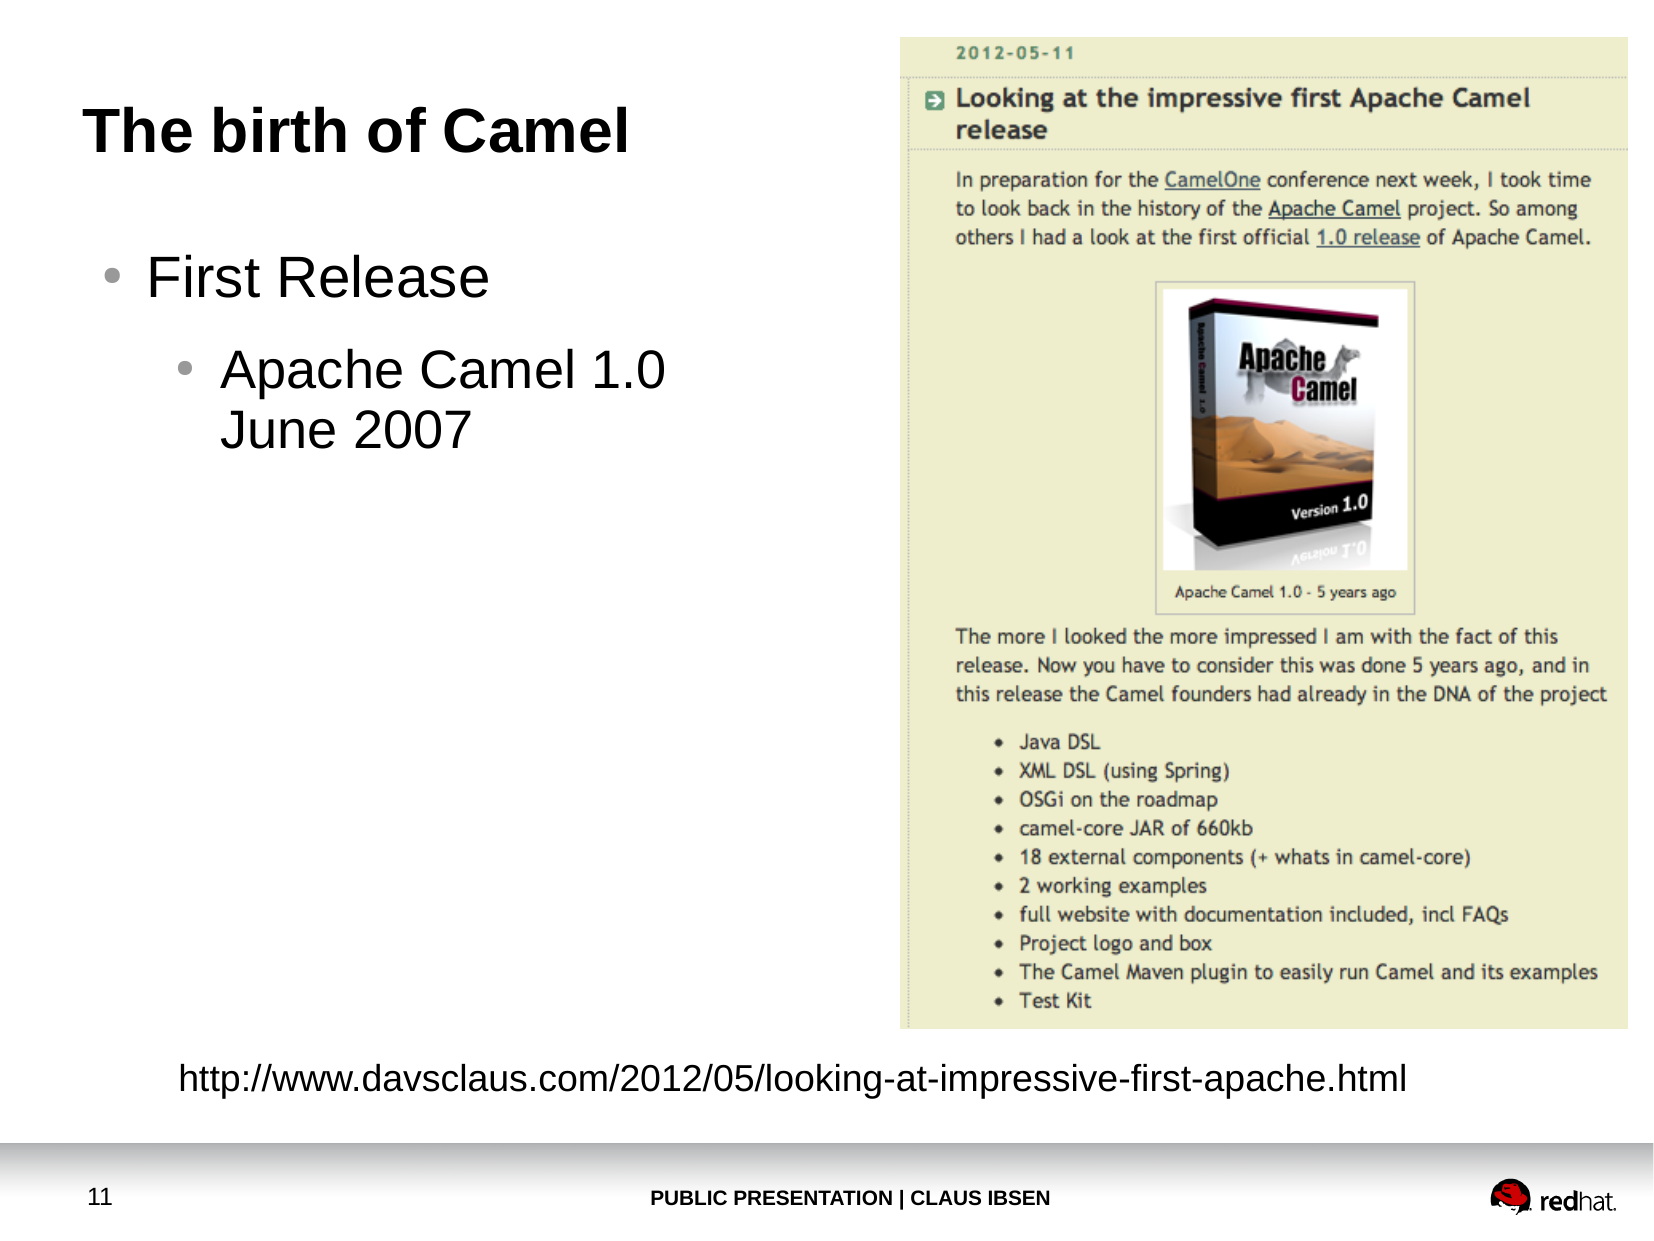

# The birth of Camel
First Release
Apache Camel 1.0
June 2007
http://www.davsclaus.com/2012/05/looking-at-impressive-first-apache.html